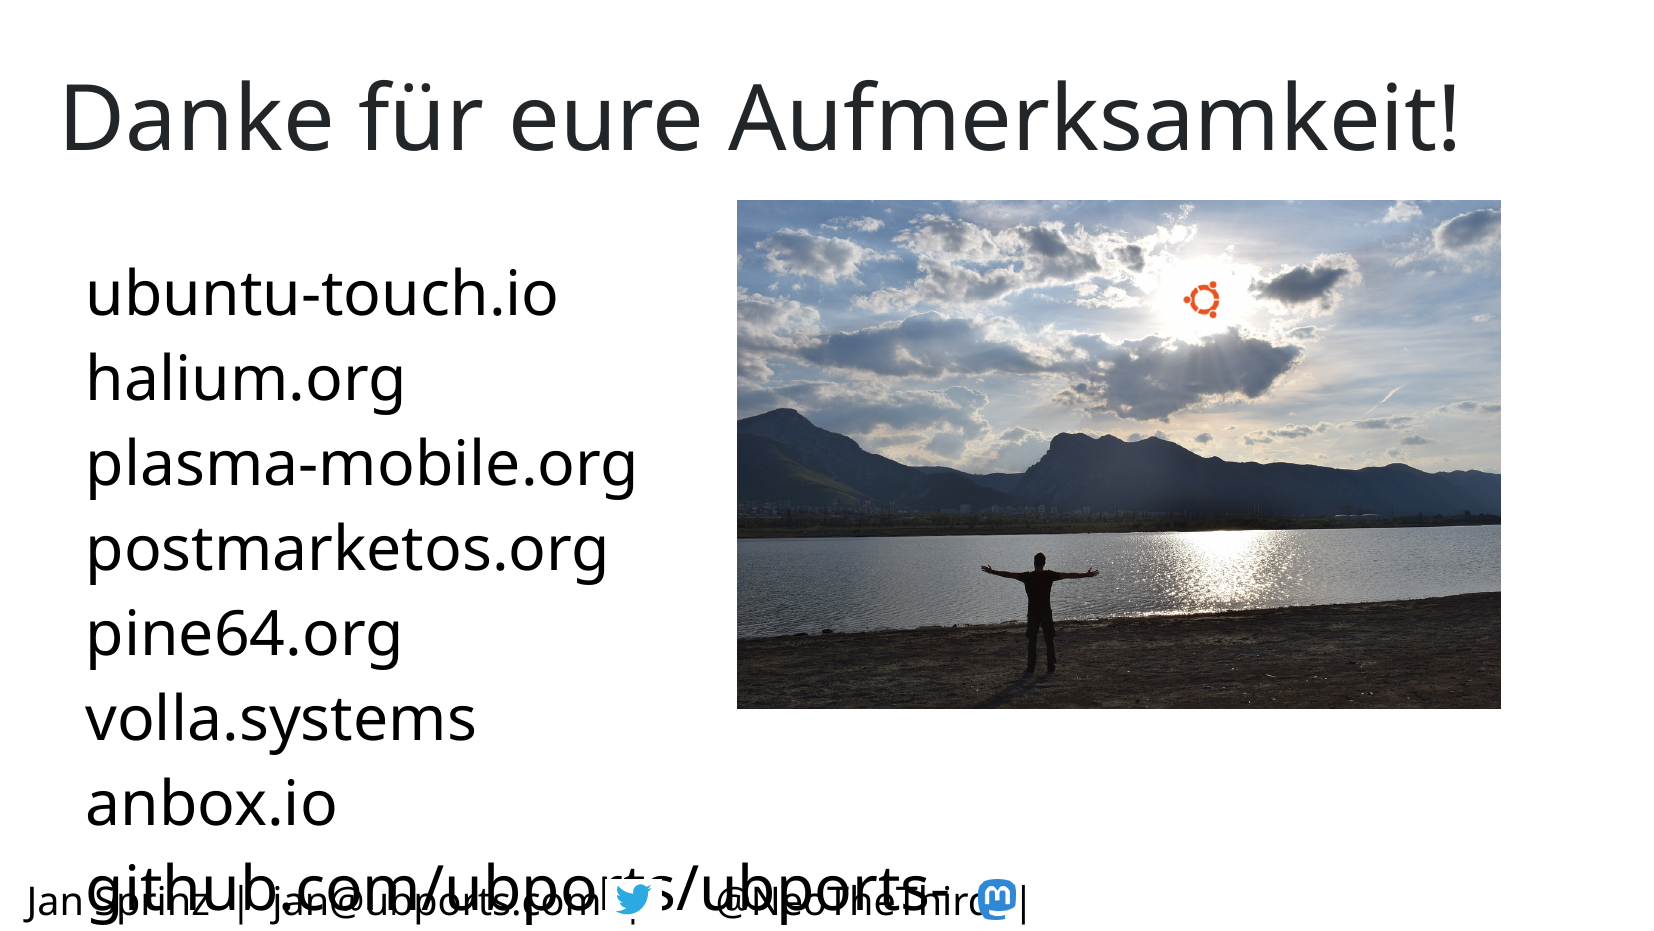

# Danke für eure Aufmerksamkeit!
ubuntu-touch.io
halium.org
plasma-mobile.org
postmarketos.org
pine64.org
volla.systems
anbox.io
github.com/ubports/ubports-installer
Jan Sprinz | jan@ubports.com | @NeoTheThird | @NeoTheThird@mastodon.social